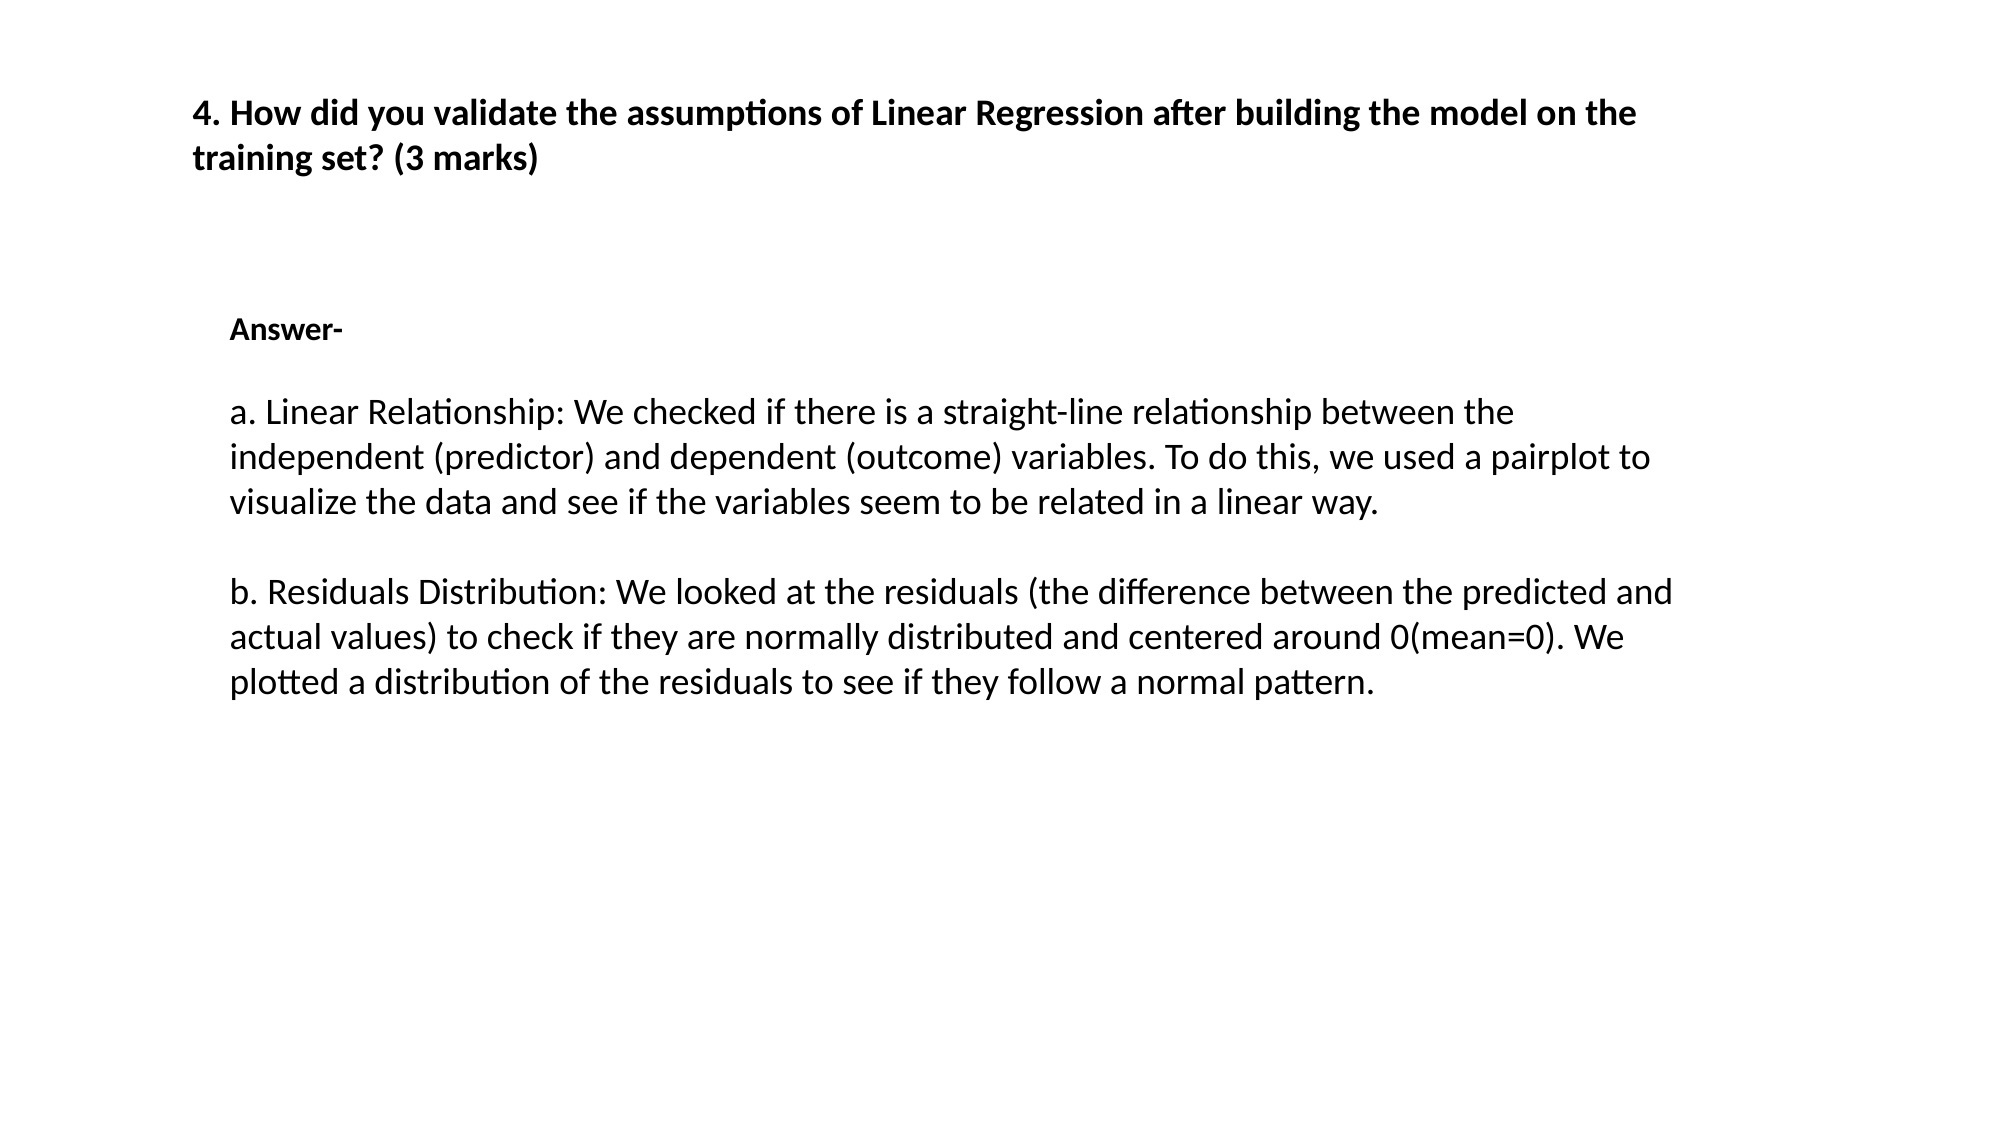

4. How did you validate the assumptions of Linear Regression after building the model on the training set? (3 marks)
Answer-
a. Linear Relationship: We checked if there is a straight-line relationship between the independent (predictor) and dependent (outcome) variables. To do this, we used a pairplot to visualize the data and see if the variables seem to be related in a linear way.
b. Residuals Distribution: We looked at the residuals (the difference between the predicted and actual values) to check if they are normally distributed and centered around 0(mean=0). We plotted a distribution of the residuals to see if they follow a normal pattern.